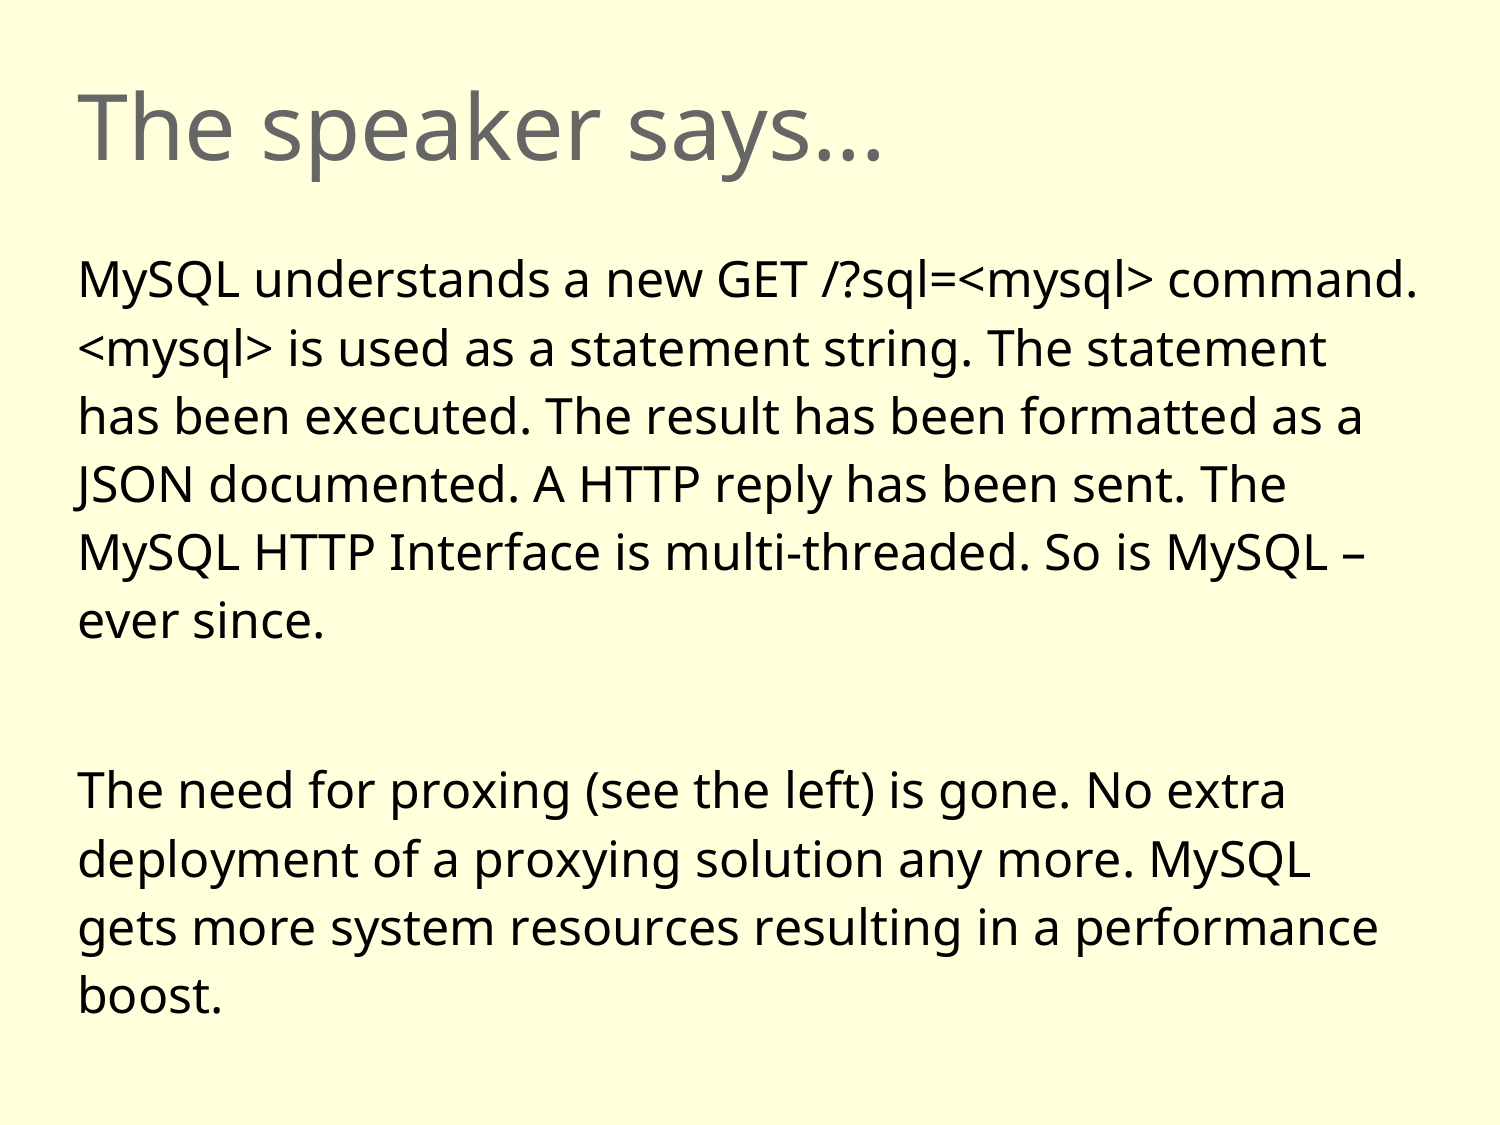

# The speaker says...
MySQL understands a new GET /?sql=<mysql> command. <mysql> is used as a statement string. The statement has been executed. The result has been formatted as a JSON documented. A HTTP reply has been sent. The MySQL HTTP Interface is multi-threaded. So is MySQL – ever since.
The need for proxing (see the left) is gone. No extra deployment of a proxying solution any more. MySQL gets more system resources resulting in a performance boost.